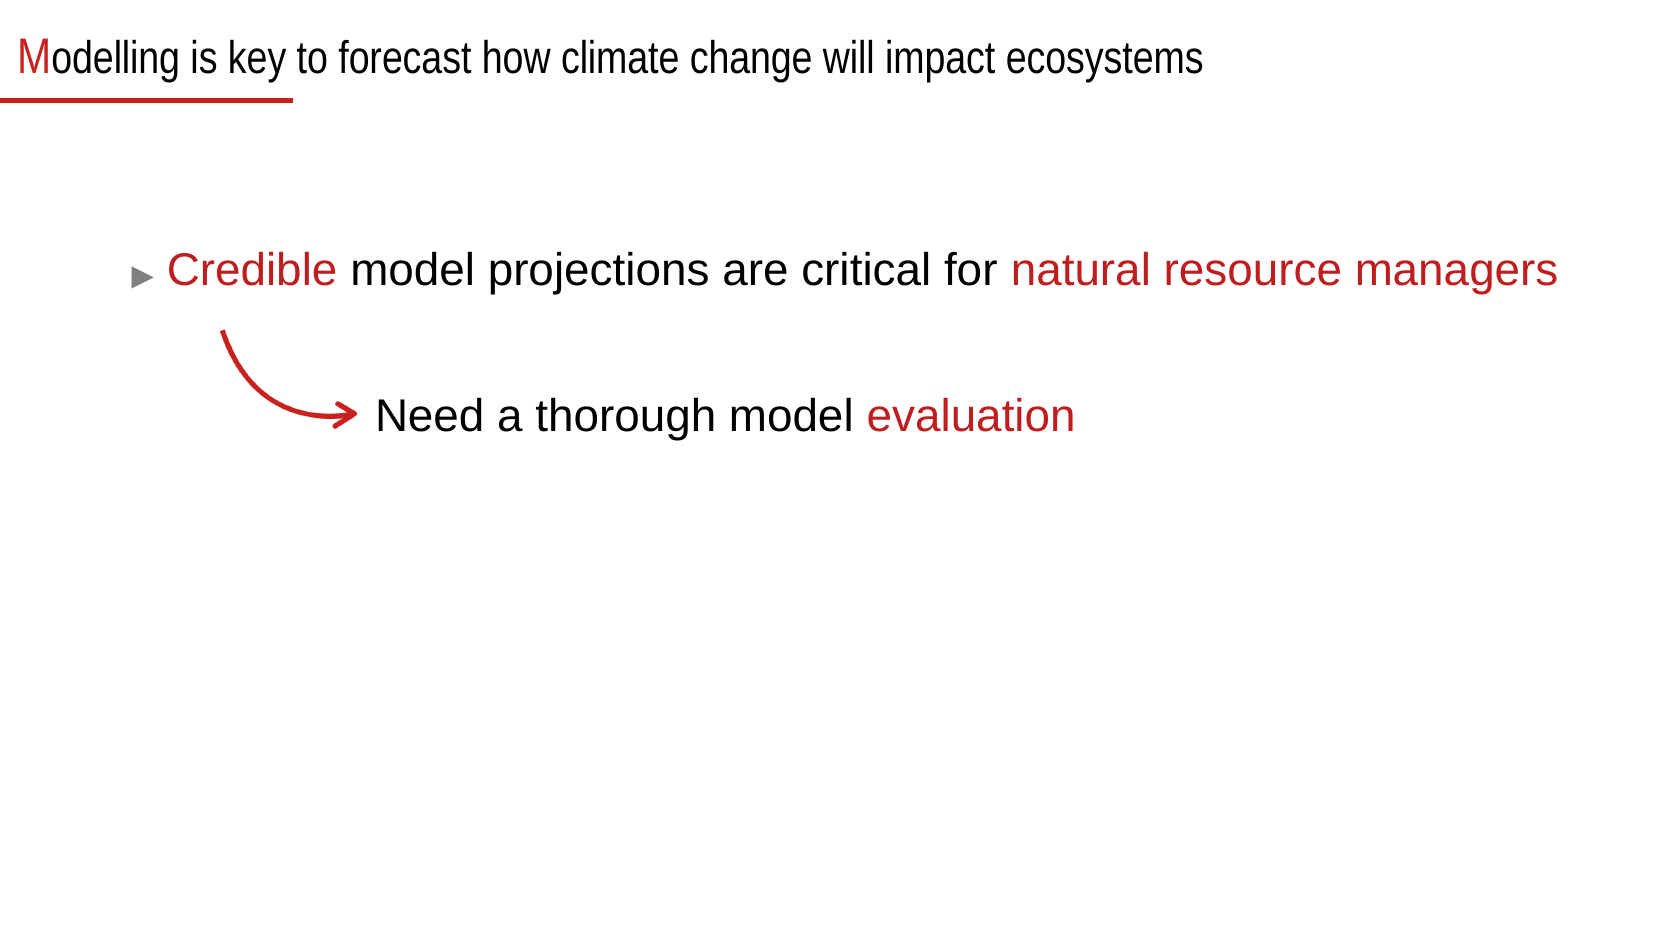

Modelling is key to forecast how climate change will impact ecosystems
▶ Credible model projections are critical for natural resource managers
Need a thorough model evaluation